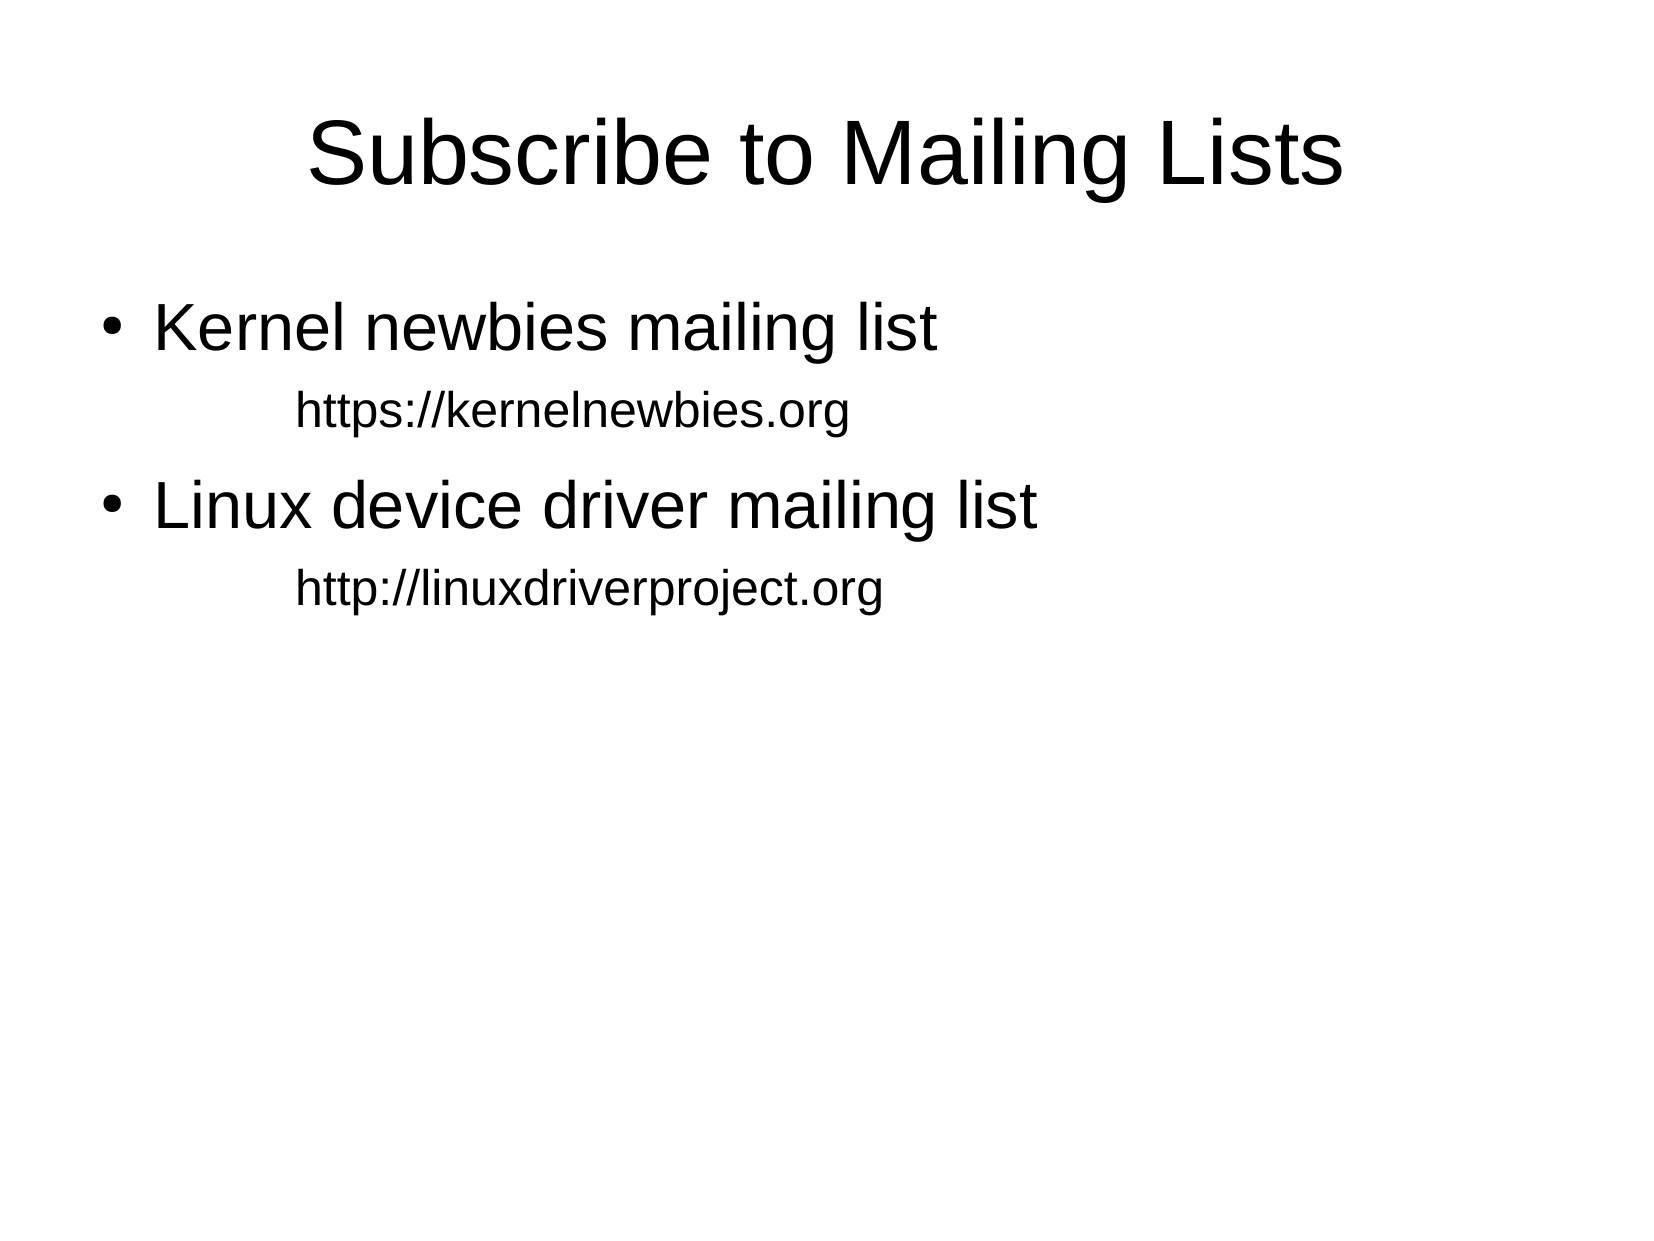

# Subscribe to Mailing Lists
Kernel newbies mailing list
https://kernelnewbies.org
Linux device driver mailing list
http://linuxdriverproject.org